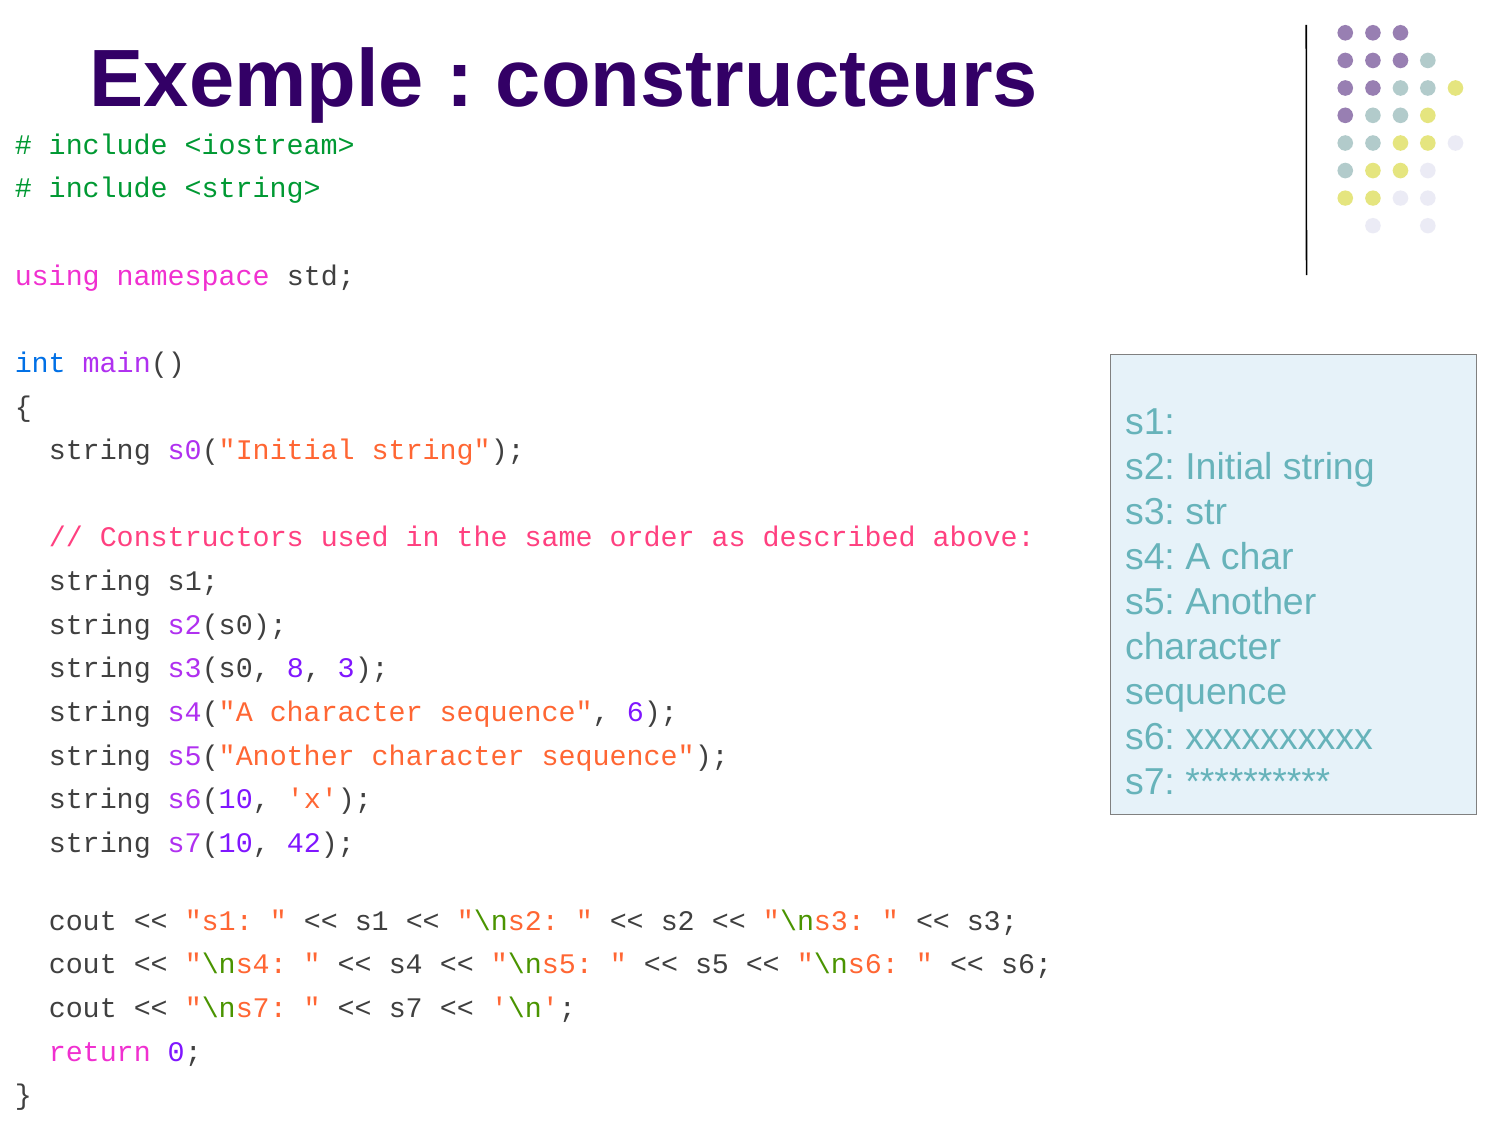

# Exemple : constructeurs
# include <iostream>
# include <string>
using namespace std;
int main()
{
 string s0("Initial string");
 // Constructors used in the same order as described above:
 string s1;
 string s2(s0);
 string s3(s0, 8, 3);
 string s4("A character sequence", 6);
 string s5("Another character sequence");
 string s6(10, 'x');
 string s7(10, 42);
 cout << "s1: " << s1 << "\ns2: " << s2 << "\ns3: " << s3;
 cout << "\ns4: " << s4 << "\ns5: " << s5 << "\ns6: " << s6;
 cout << "\ns7: " << s7 << '\n';
 return 0;
}
s1:
s2: Initial string
s3: str
s4: A char
s5: Another character sequence
s6: xxxxxxxxxx
s7: **********